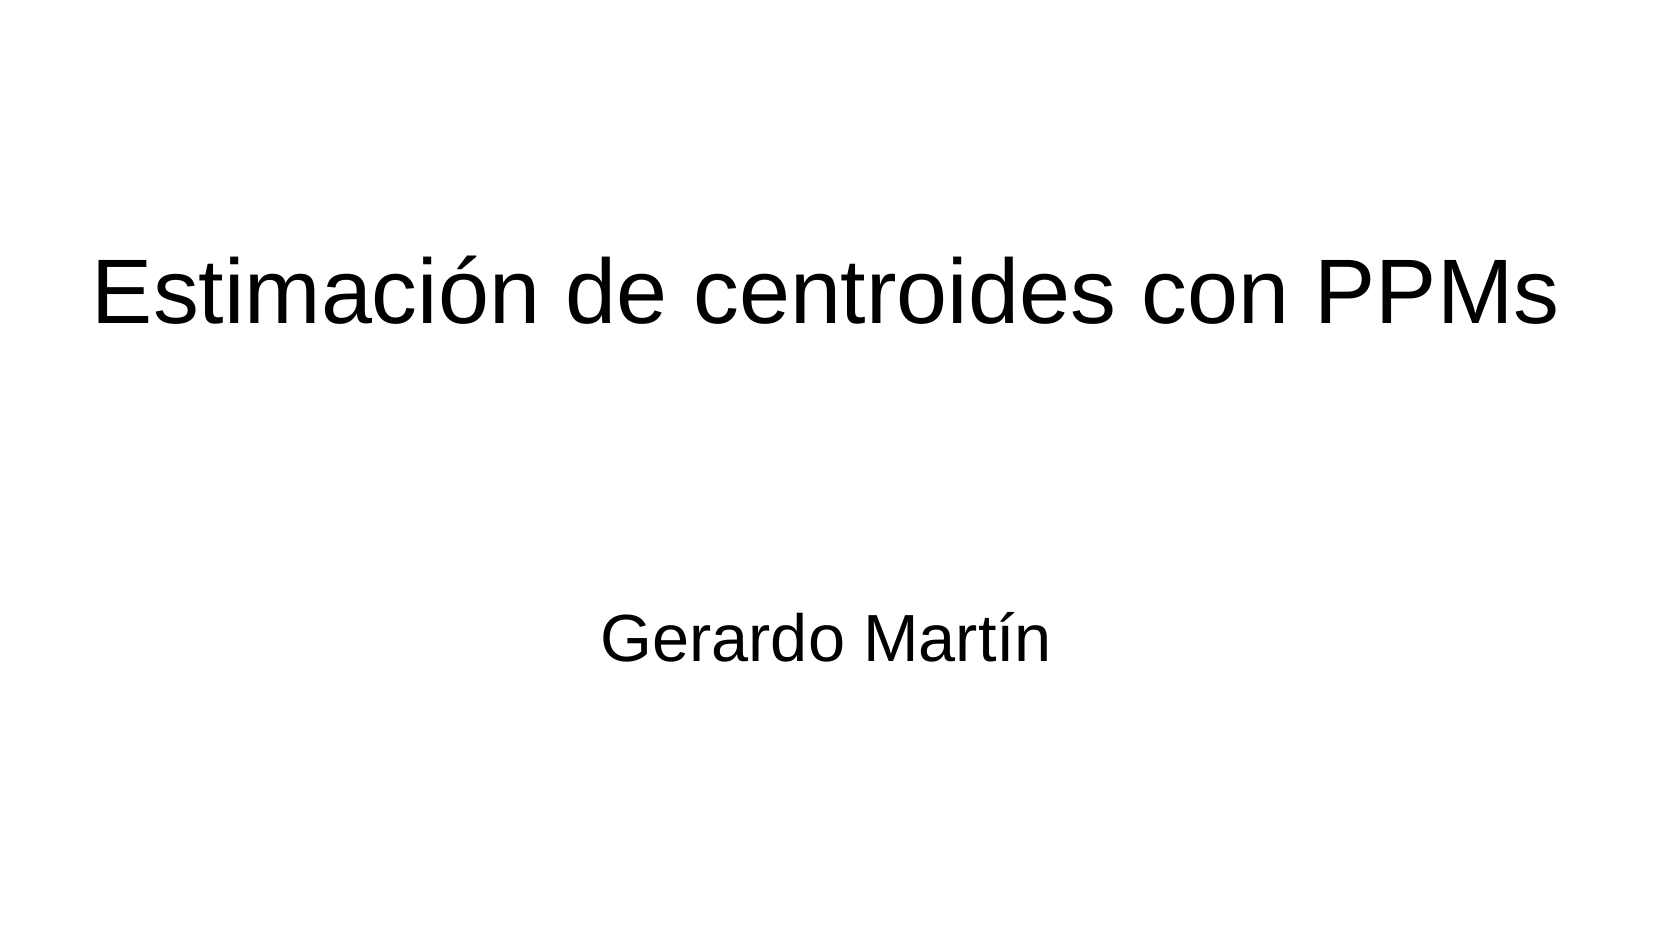

# Estimación de centroides con PPMs
Gerardo Martín